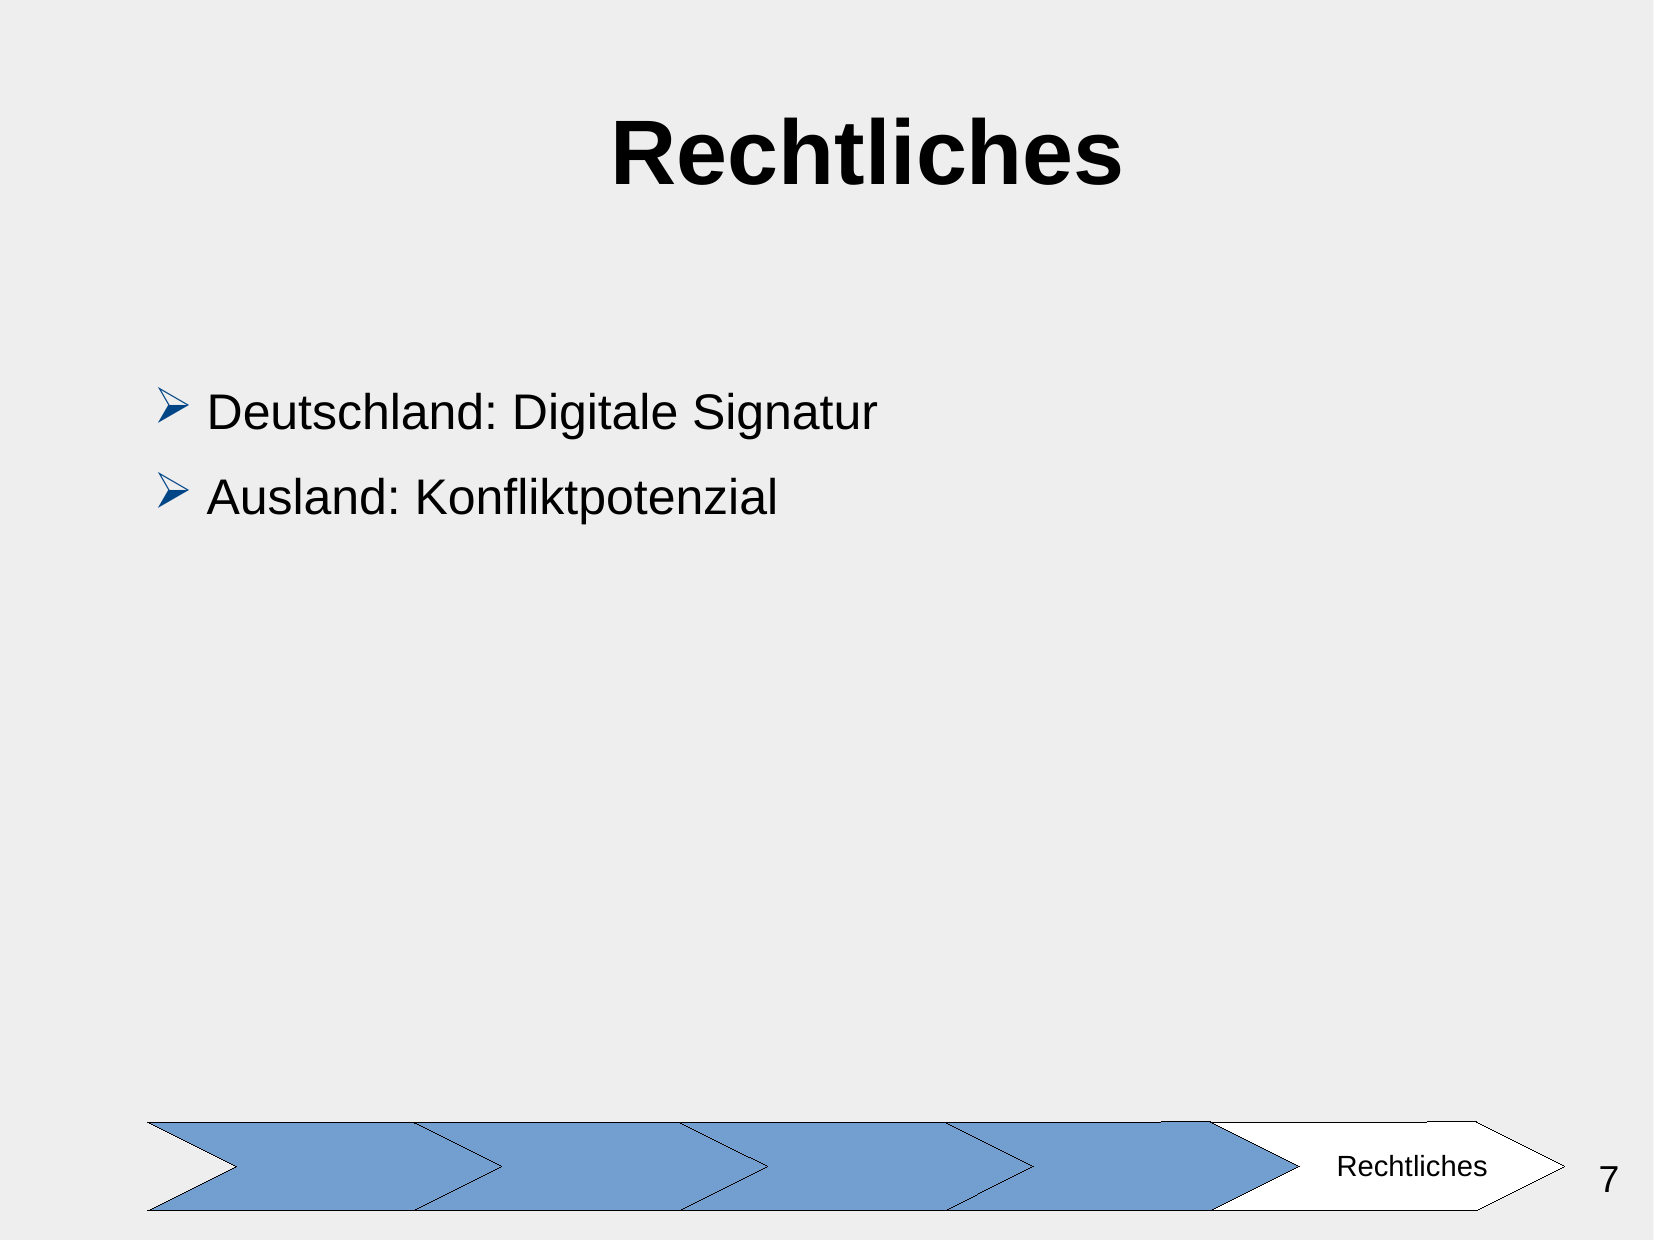

# Rechtliches
Deutschland: Digitale Signatur
Ausland: Konfliktpotenzial
 Rechtliches